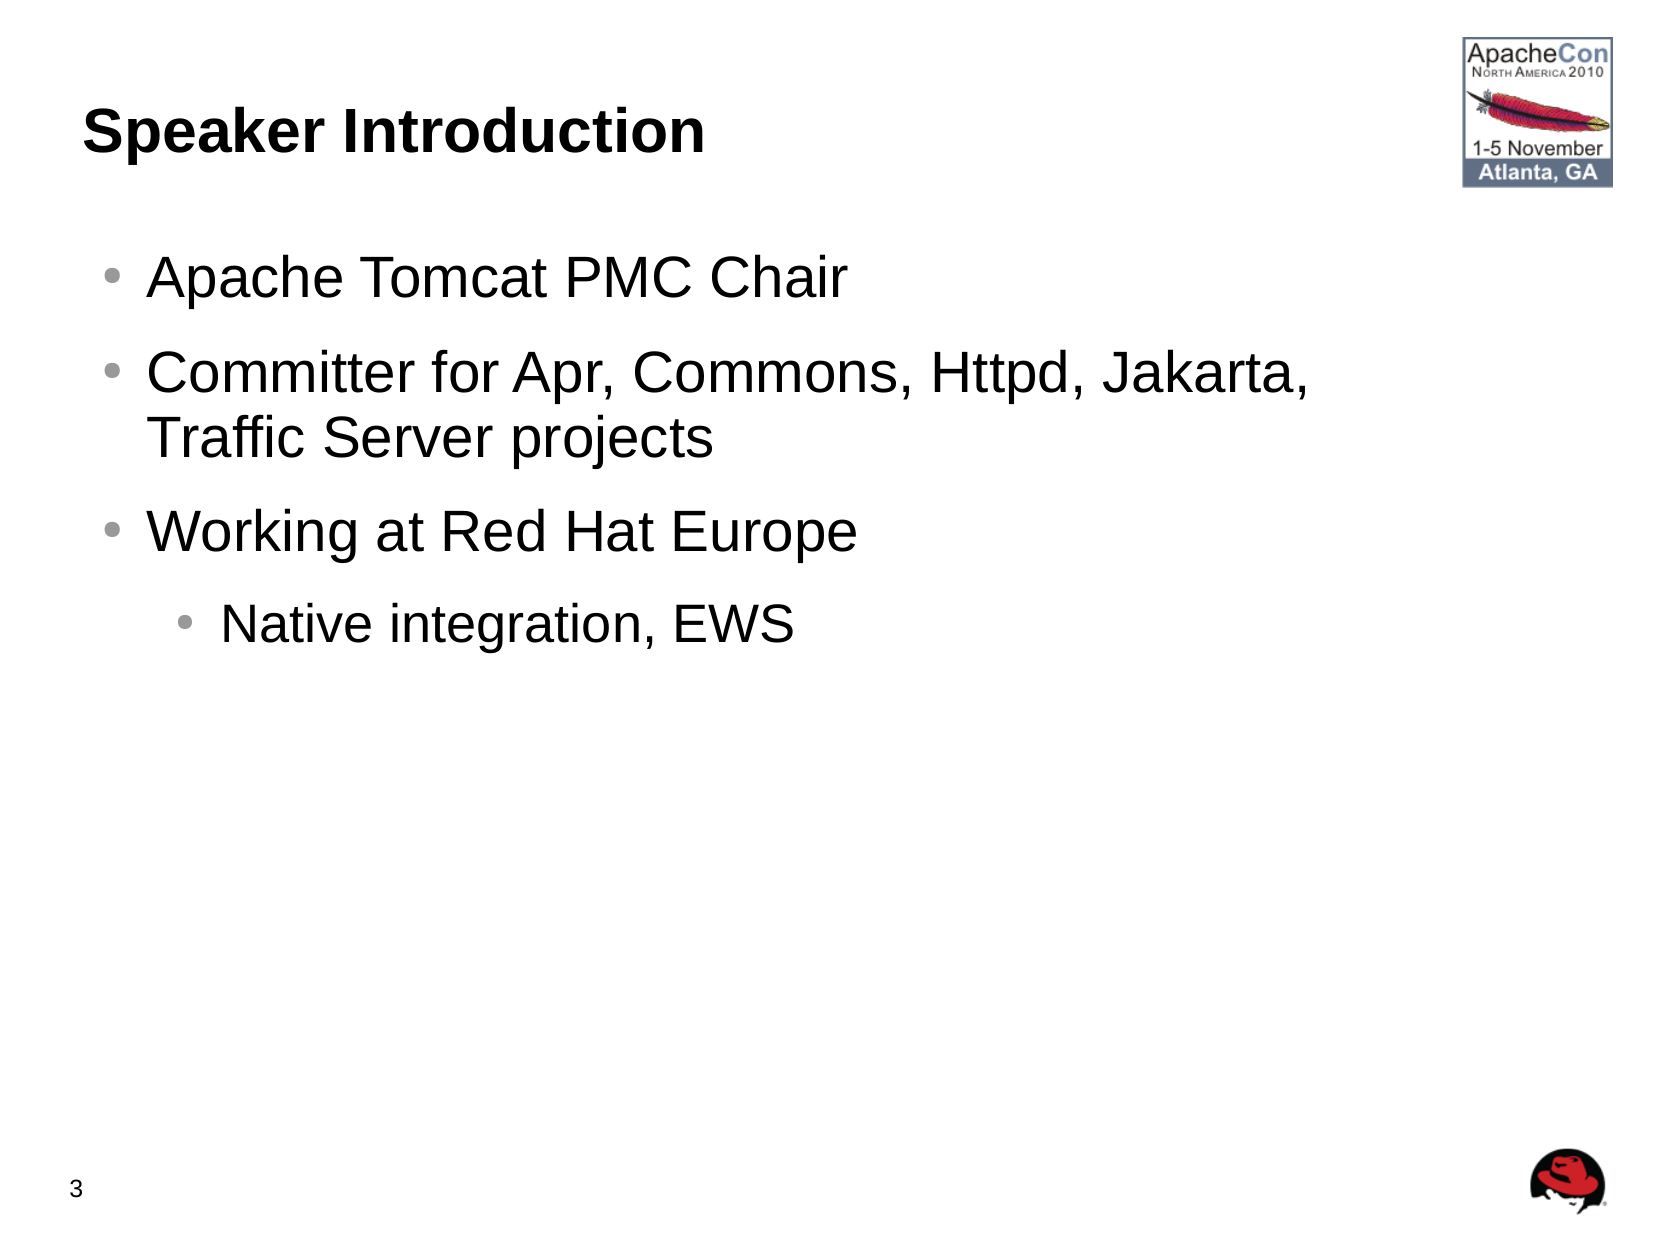

# Speaker Introduction
Apache Tomcat PMC Chair
Committer for Apr, Commons, Httpd, Jakarta,
Traffic Server projects
Working at Red Hat Europe
Native integration, EWS